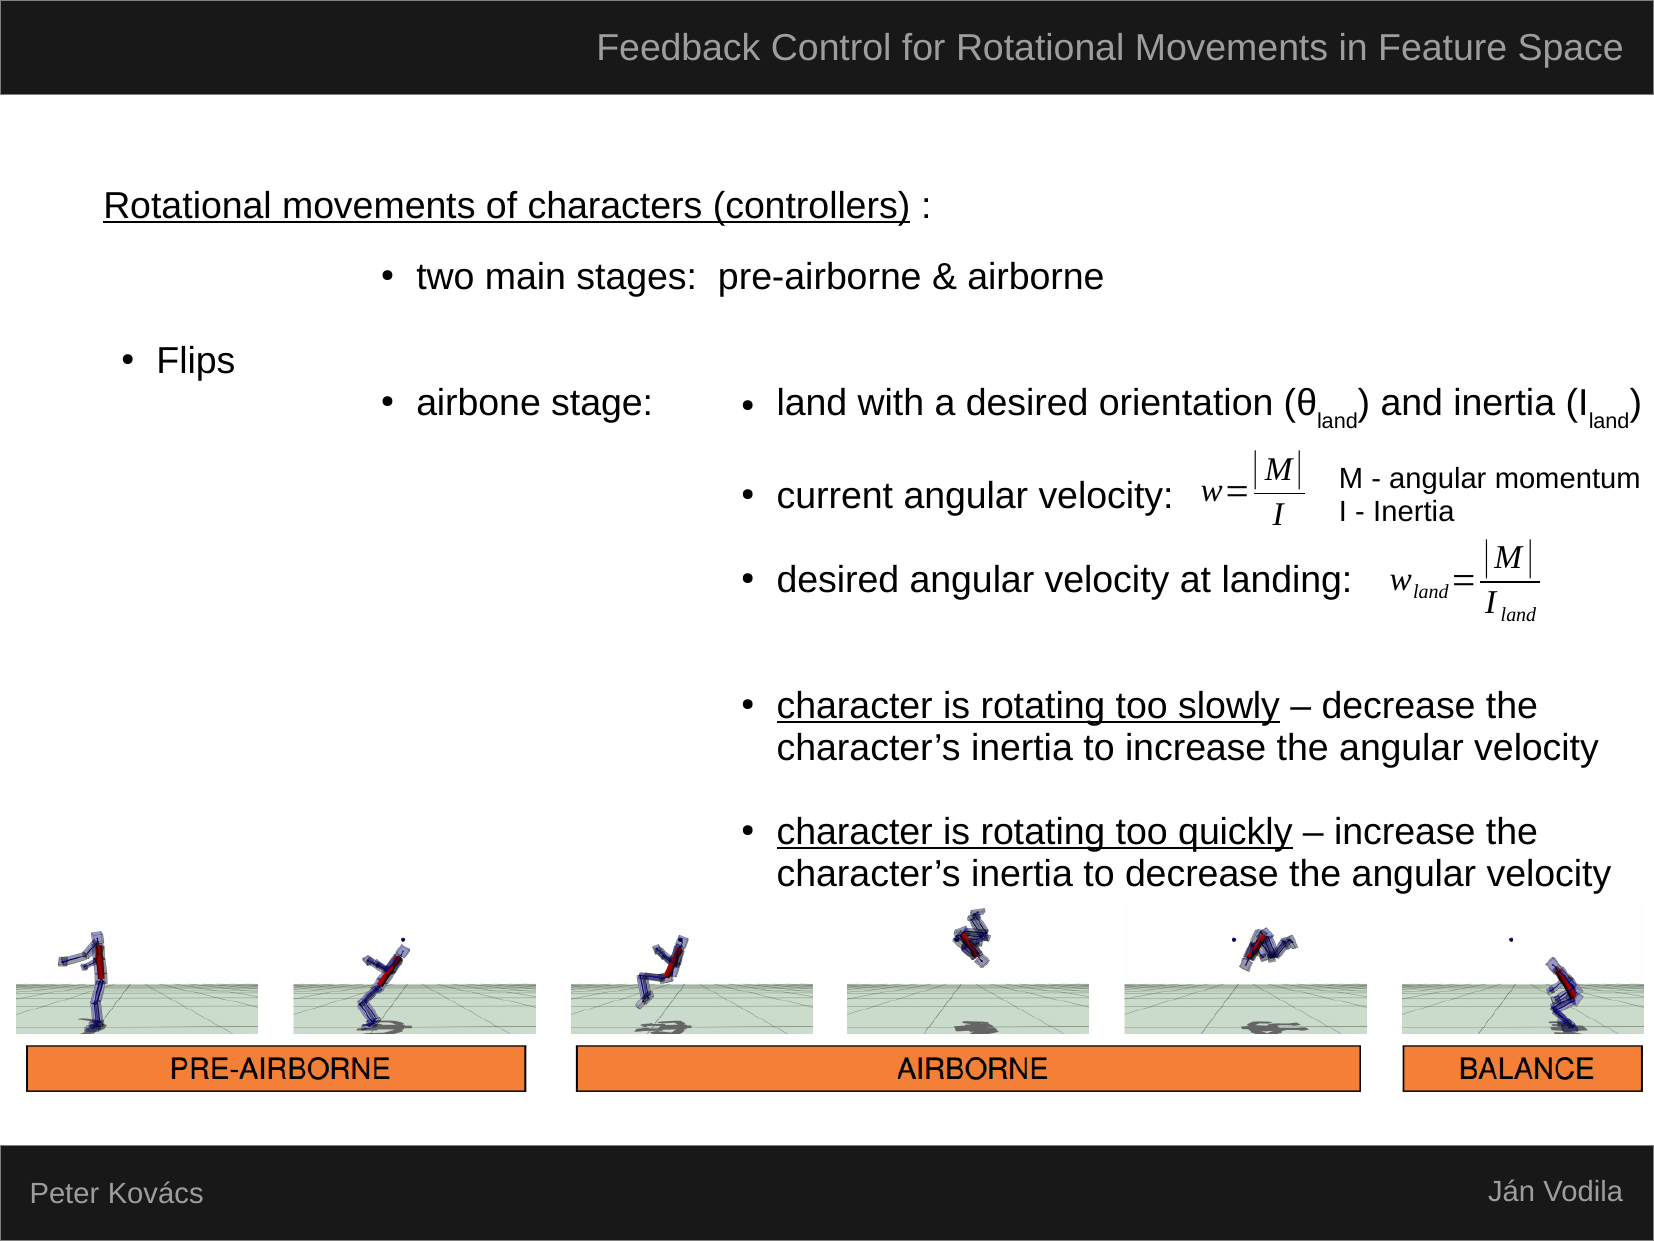

# Feedback Control for Rotational Movements in Feature Space
Rotational movements of characters (controllers) :
Flips
two main stages: pre-airborne & airborne
airbone stage:
land with a desired orientation (θland) and inertia (Iland)
current angular velocity:
desired angular velocity at landing:
character is rotating too slowly – decrease the character’s inertia to increase the angular velocity
character is rotating too quickly – increase the character’s inertia to decrease the angular velocity
M - angular momentum
I - Inertia
Ján Vodila
Peter Kovács